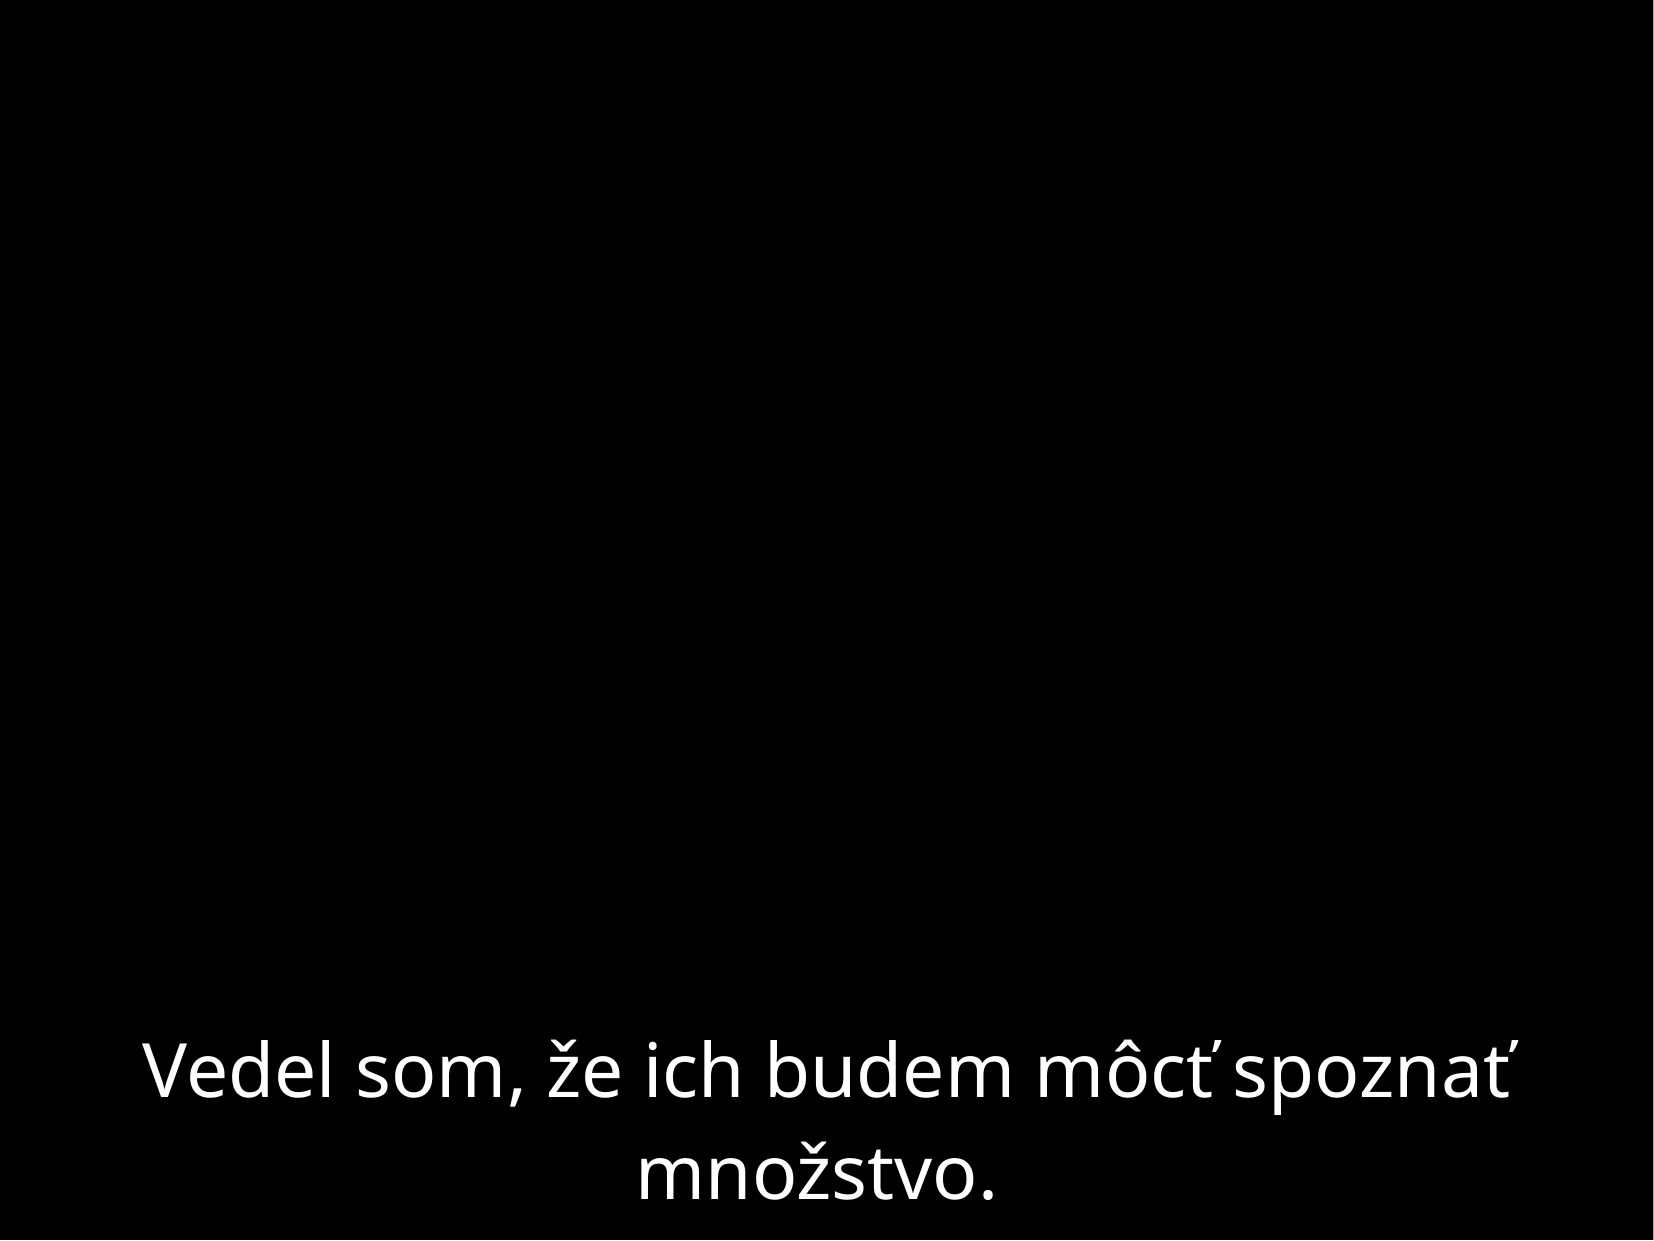

# Vedel som, že ich budem môcť spoznať množstvo.